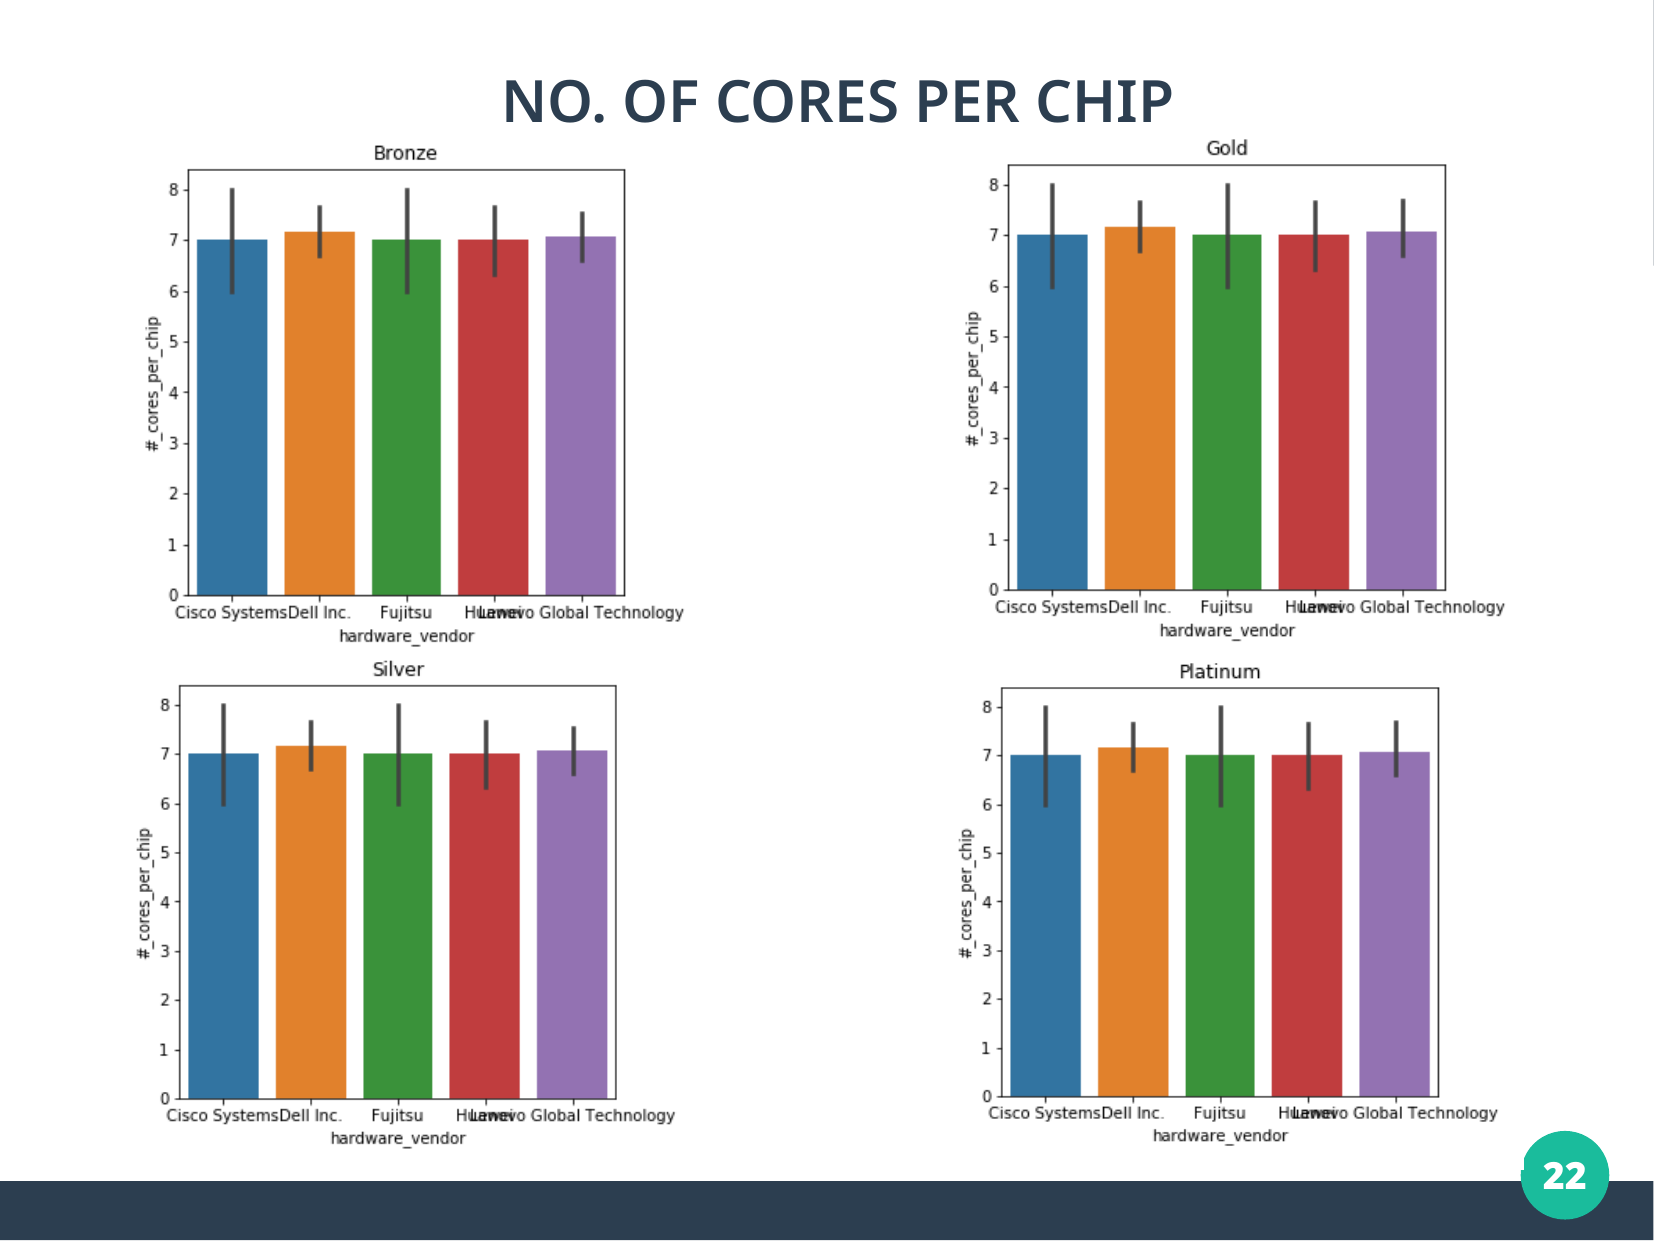

# BRONZE
NO. OF CORES PER CHIP
22